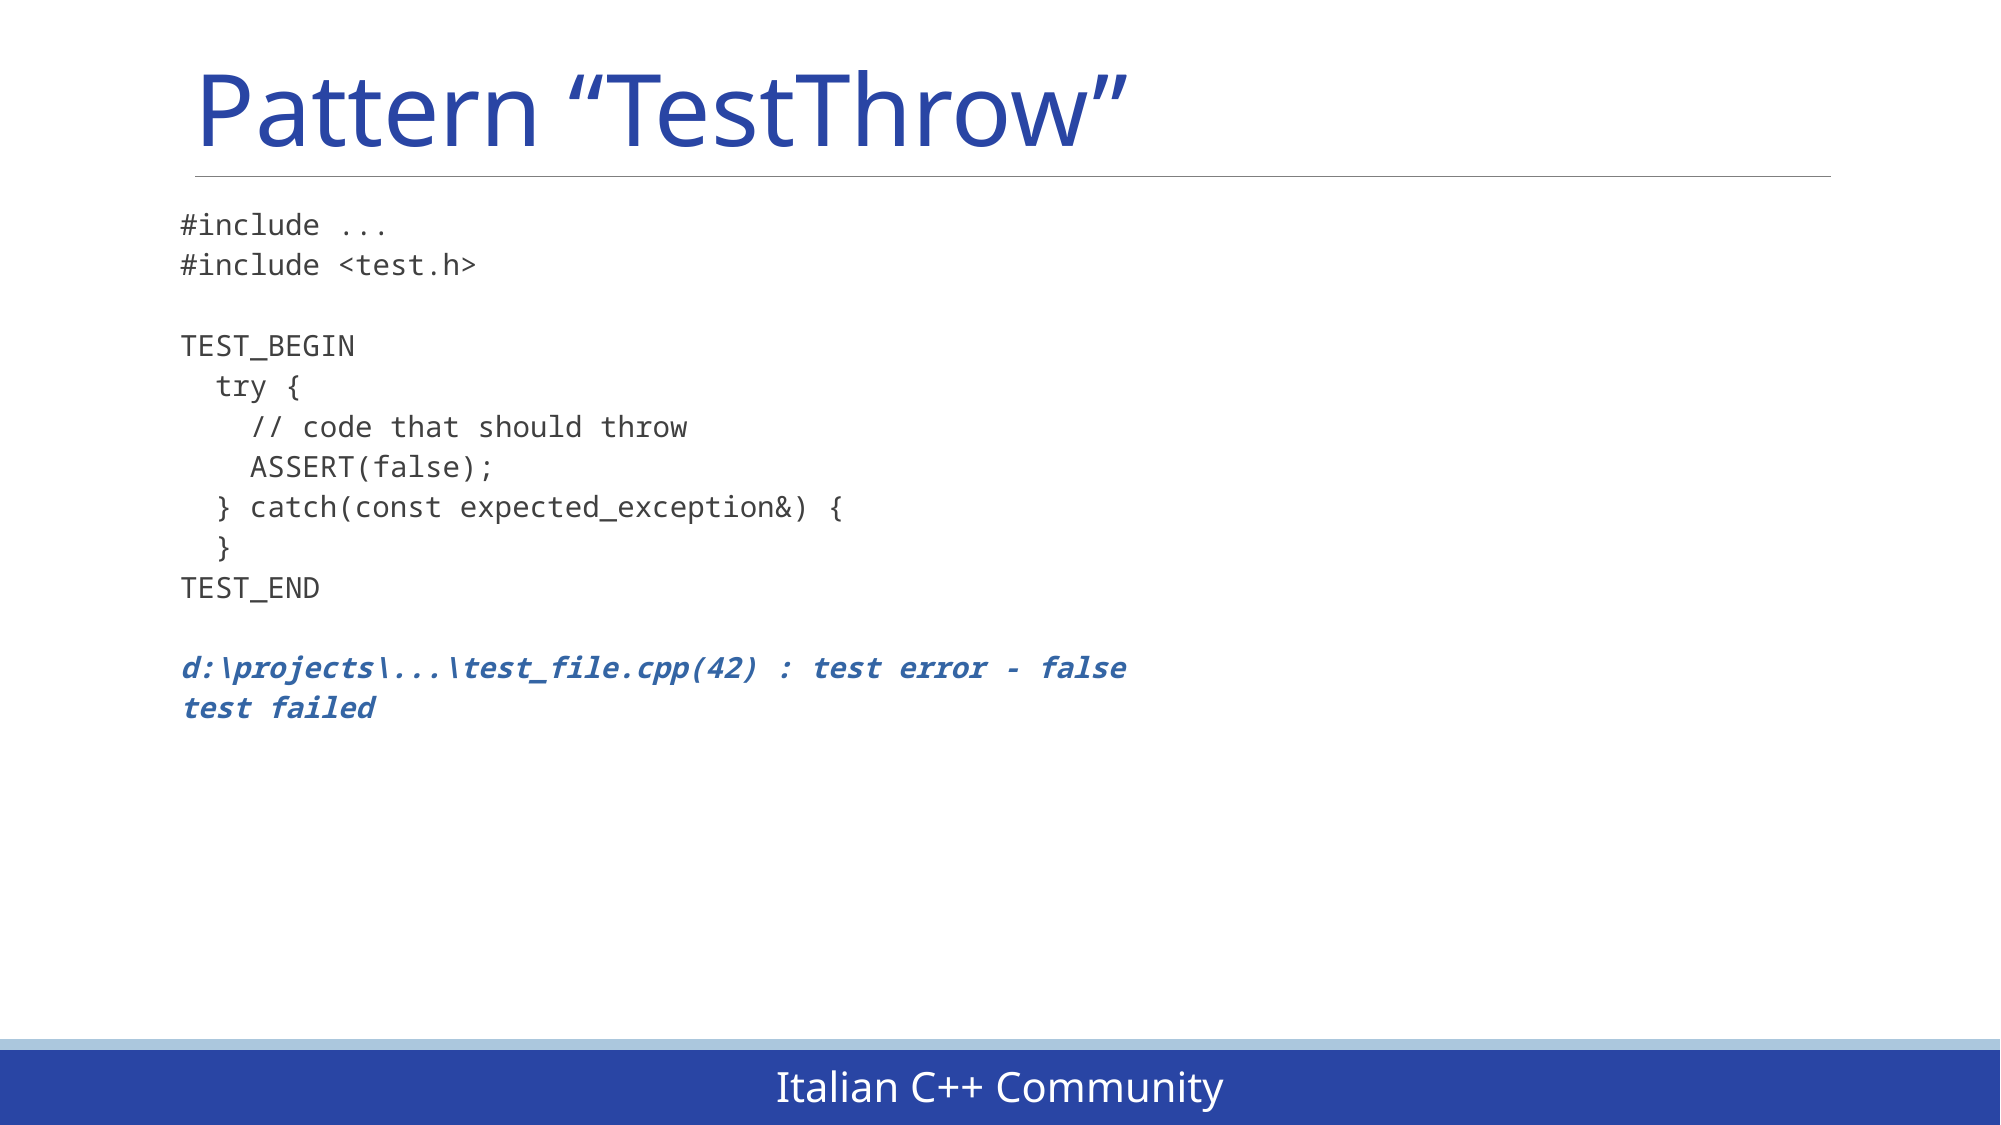

# Pattern “TestThrow”
#include ...
#include <test.h>
TEST_BEGIN
 try {
 // code that should throw
 ASSERT(false);
 } catch(const expected_exception&) {
 }
TEST_END
d:\projects\...\test_file.cpp(42) : test error - false
test failed